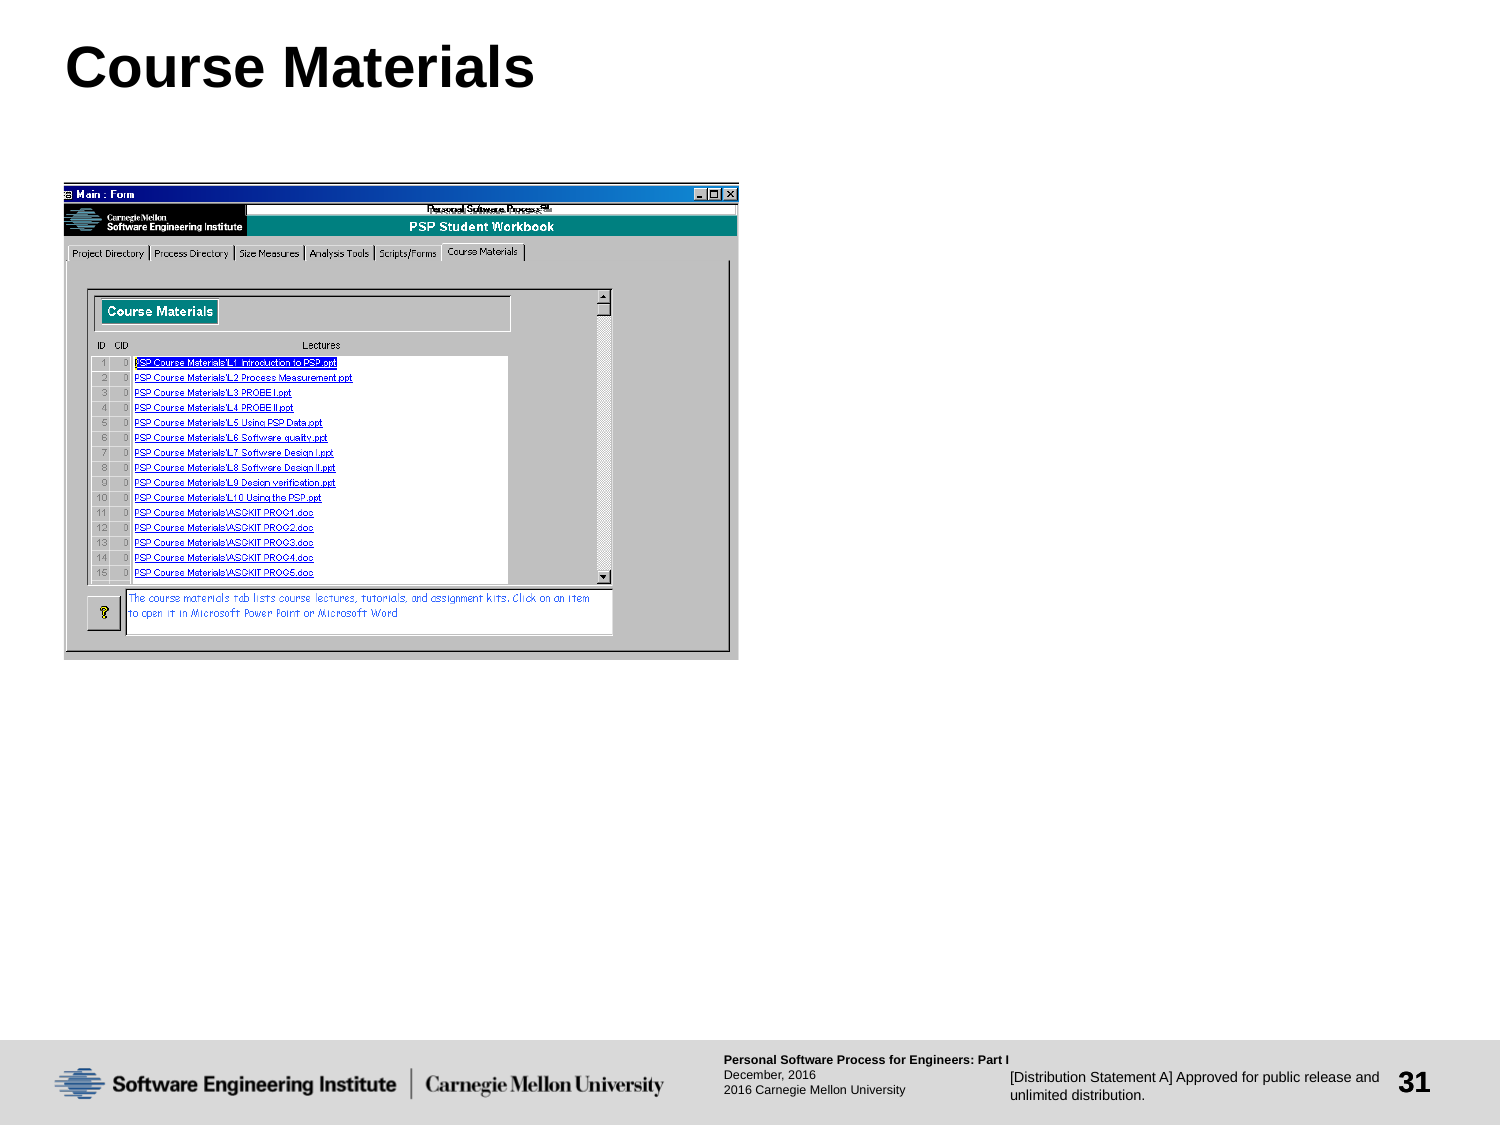

# Course Materials
Use this tab to open the course materials
Click on a hyperlink to open the document.